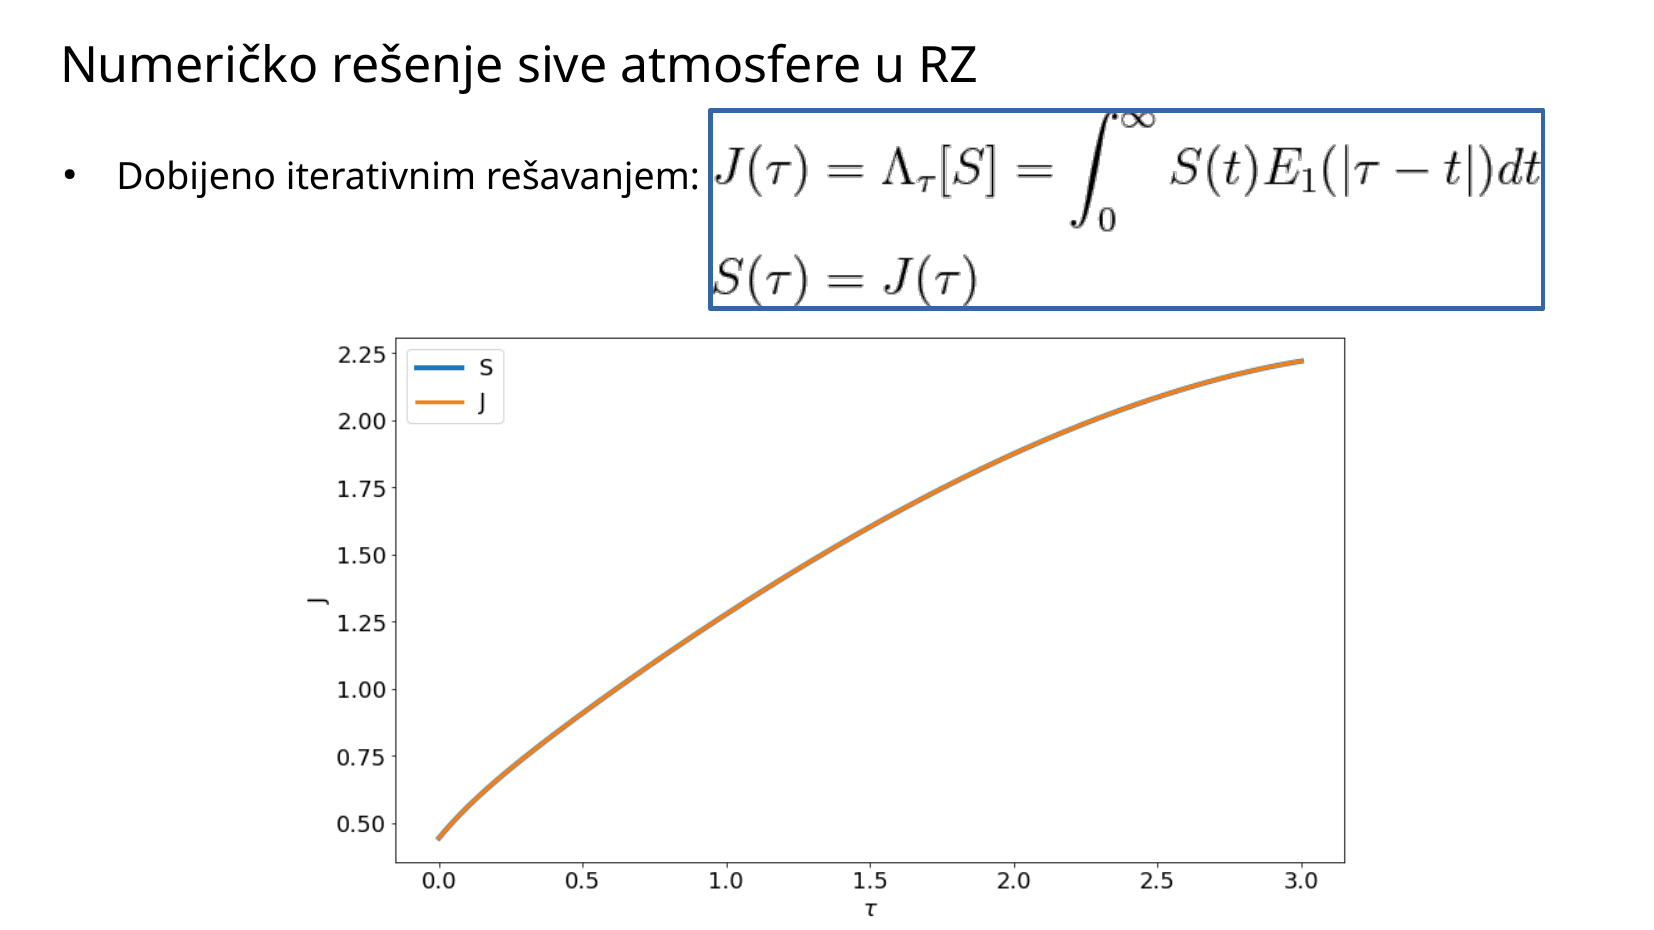

# Numeričko rešenje sive atmosfere u RZ
Dobijeno iterativnim rešavanjem: